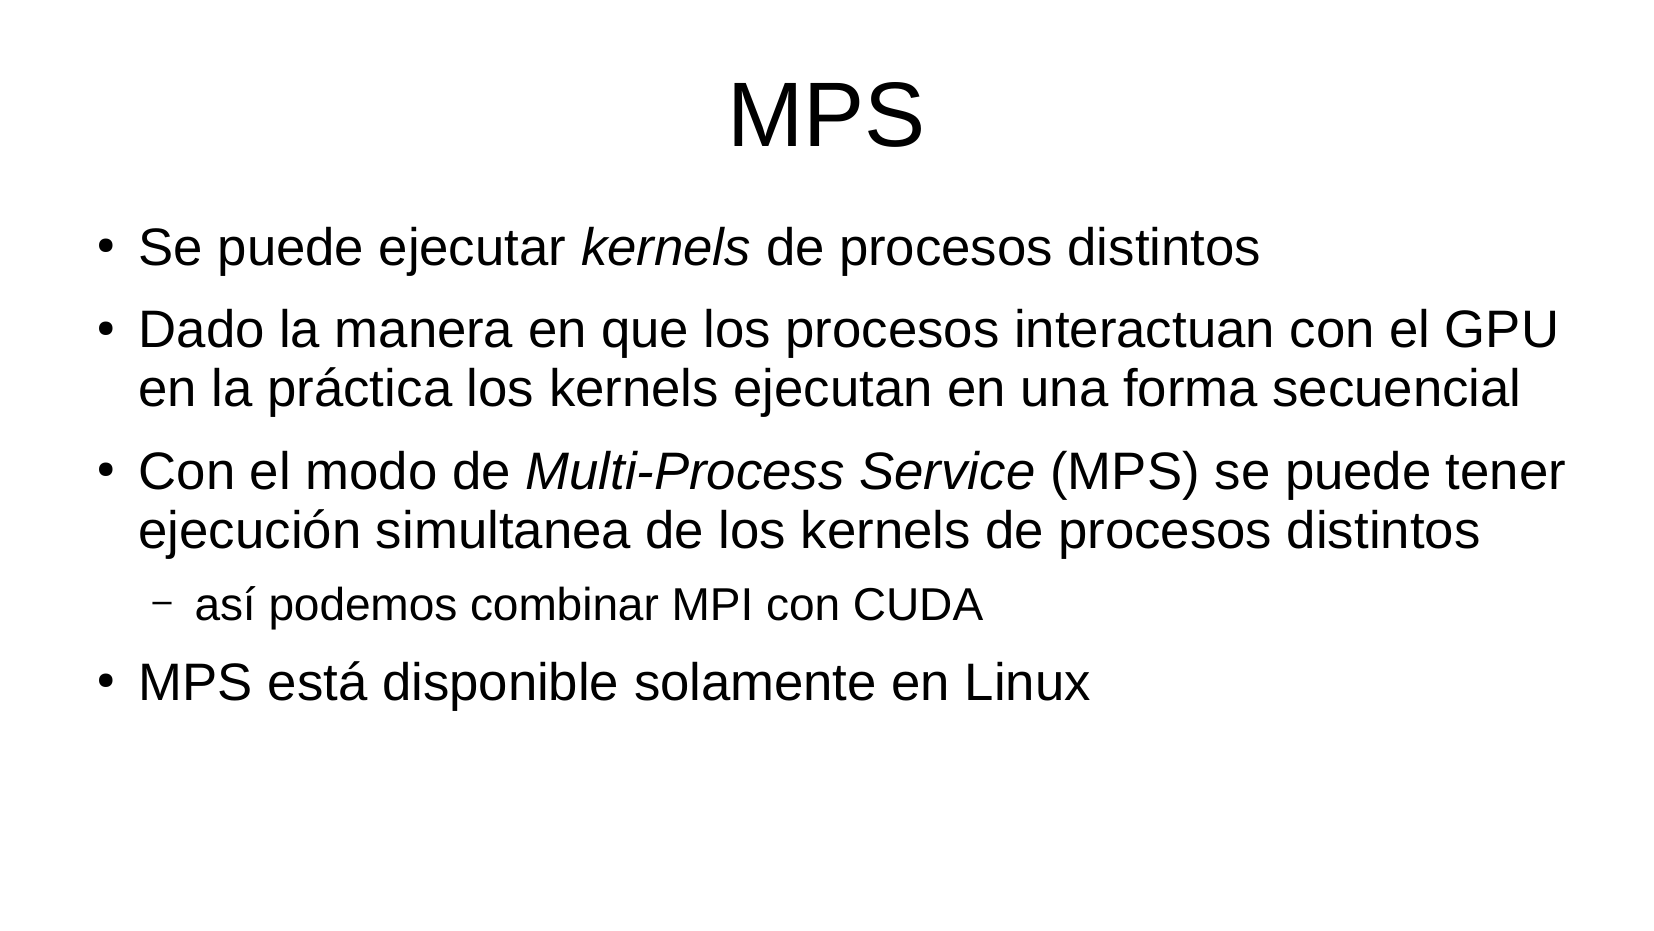

# MPS
Se puede ejecutar kernels de procesos distintos
Dado la manera en que los procesos interactuan con el GPU en la práctica los kernels ejecutan en una forma secuencial
Con el modo de Multi-Process Service (MPS) se puede tener ejecución simultanea de los kernels de procesos distintos
así podemos combinar MPI con CUDA
MPS está disponible solamente en Linux